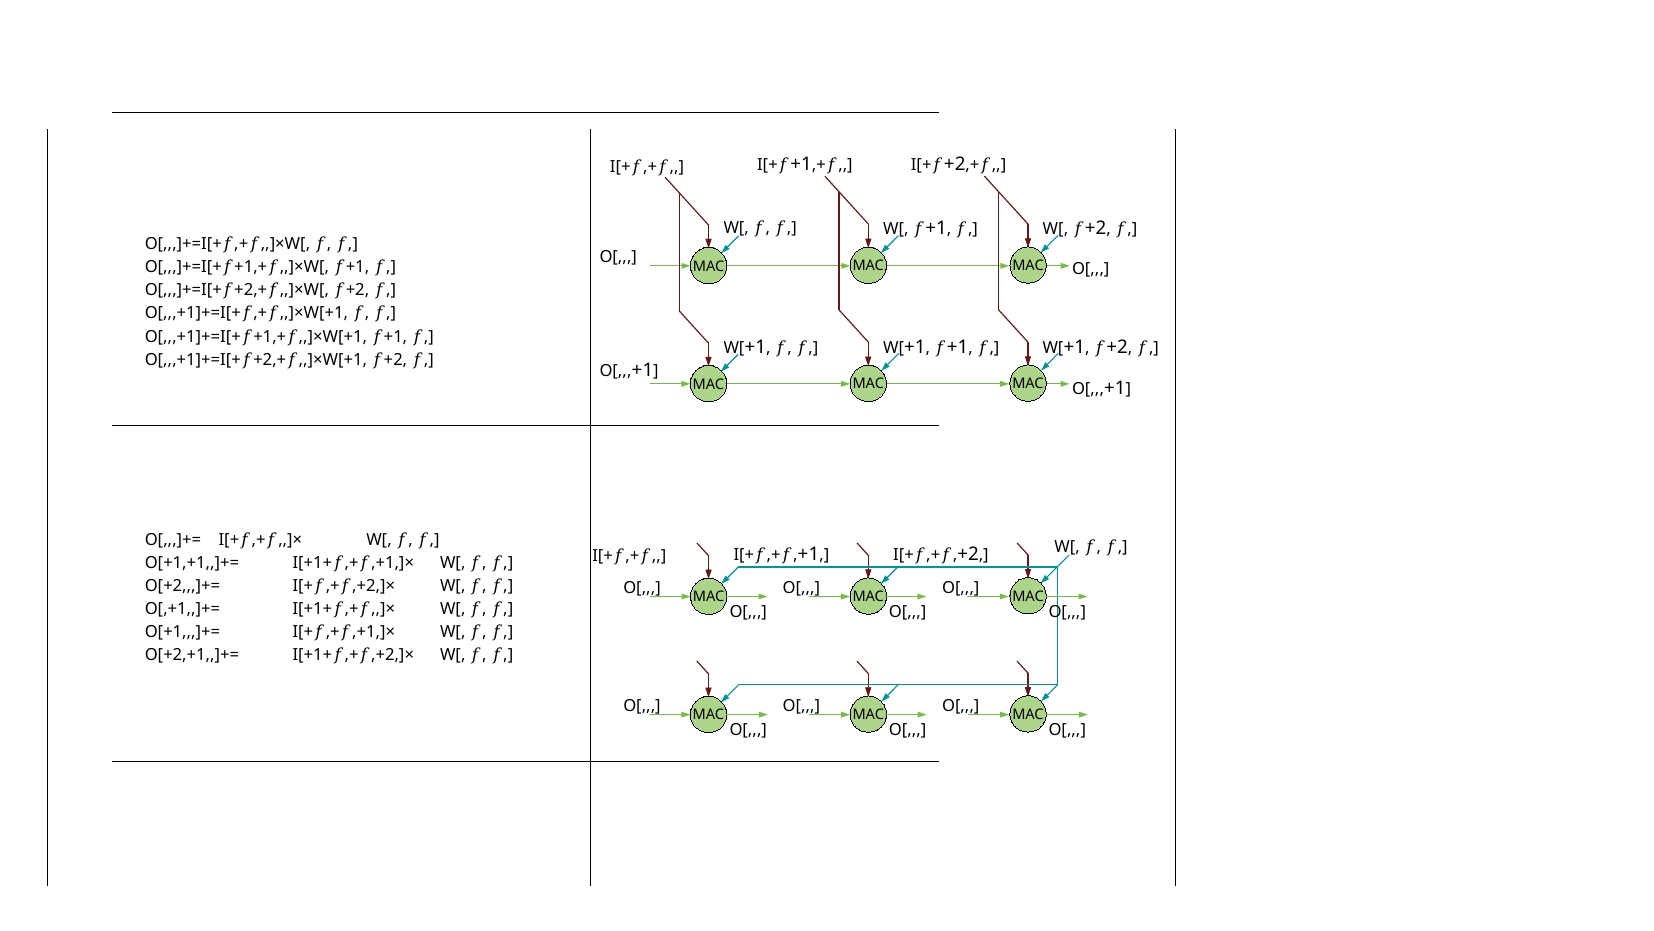

I[+𝑓+1,+𝑓,,]
I[+𝑓+2,+𝑓,,]
I[+𝑓,+𝑓,,]
W[, 𝑓, 𝑓,]
W[, 𝑓+1, 𝑓,]
W[, 𝑓+2, 𝑓,]
O[,,,]+=I[+𝑓,+𝑓,,]×W[, 𝑓, 𝑓,]
O[,,,]+=I[+𝑓+1,+𝑓,,]×W[, 𝑓+1, 𝑓,]
O[,,,]+=I[+𝑓+2,+𝑓,,]×W[, 𝑓+2, 𝑓,]
O[,,,+1]+=I[+𝑓,+𝑓,,]×W[+1, 𝑓, 𝑓,]
O[,,,+1]+=I[+𝑓+1,+𝑓,,]×W[+1, 𝑓+1, 𝑓,]
O[,,,+1]+=I[+𝑓+2,+𝑓,,]×W[+1, 𝑓+2, 𝑓,]
O[,,,]
MAC
MAC
MAC
O[,,,]
W[+1, 𝑓, 𝑓,]
W[+1, 𝑓+1, 𝑓,]
W[+1, 𝑓+2, 𝑓,]
O[,,,+1]
MAC
MAC
MAC
O[,,,+1]
O[,,,]+=	I[+𝑓,+𝑓,,]×	W[, 𝑓, 𝑓,]
O[+1,+1,,]+=	I[+1+𝑓,+𝑓,+1,]×	W[, 𝑓, 𝑓,]
O[+2,,,]+=	I[+𝑓,+𝑓,+2,]×	W[, 𝑓, 𝑓,]
O[,+1,,]+=	I[+1+𝑓,+𝑓,,]×	W[, 𝑓, 𝑓,]
O[+1,,,]+=	I[+𝑓,+𝑓,+1,]×	W[, 𝑓, 𝑓,]
O[+2,+1,,]+=	I[+1+𝑓,+𝑓,+2,]×	W[, 𝑓, 𝑓,]
W[, 𝑓, 𝑓,]
I[+𝑓,+𝑓,+1,]
I[+𝑓,+𝑓,+2,]
I[+𝑓,+𝑓,,]
O[,,,]
O[,,,]
O[,,,]
MAC
MAC
MAC
O[,,,]
O[,,,]
O[,,,]
O[,,,]
O[,,,]
O[,,,]
MAC
MAC
MAC
O[,,,]
O[,,,]
O[,,,]